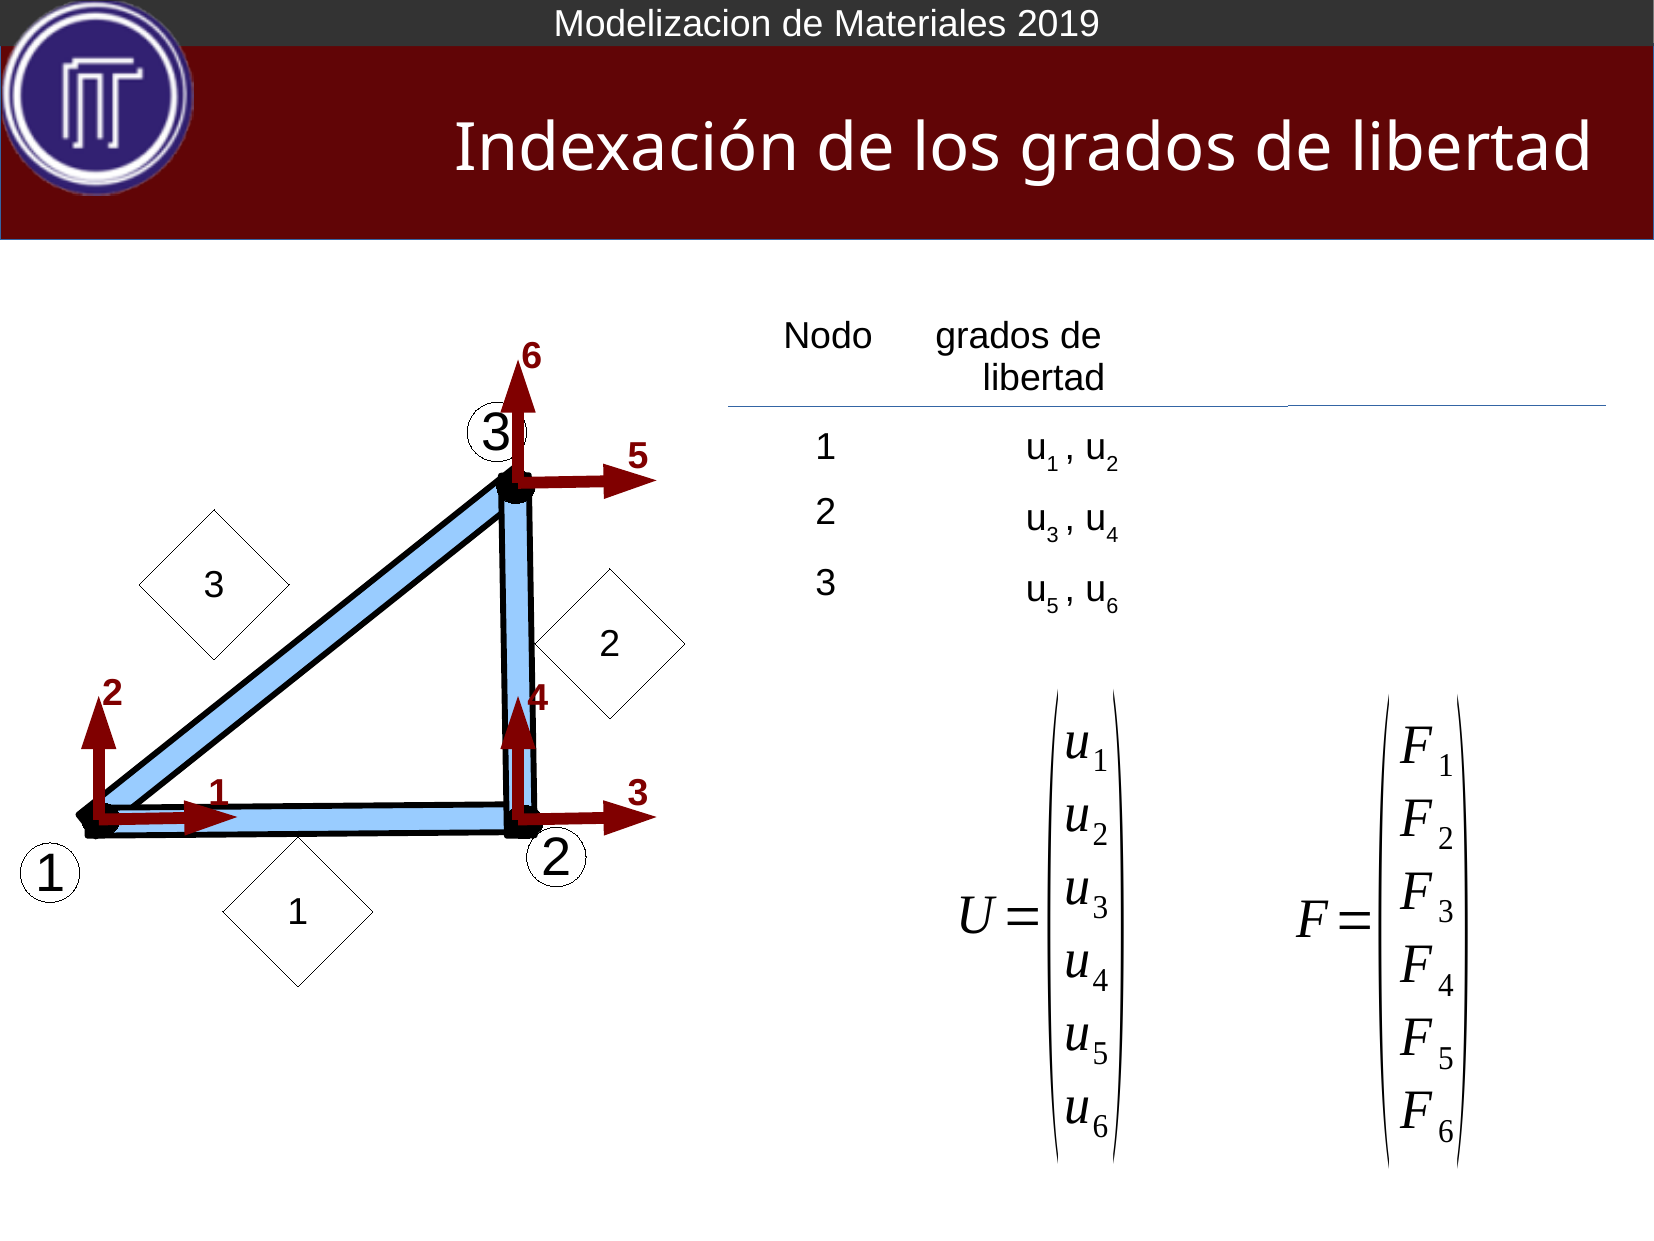

# Indexación de los grados de libertad
Nodo grados de
 libertad
6
3
1
u1 , u2
5
2
u3 , u4
3
3
u5 , u6
2
2
4
1
3
2
1
1